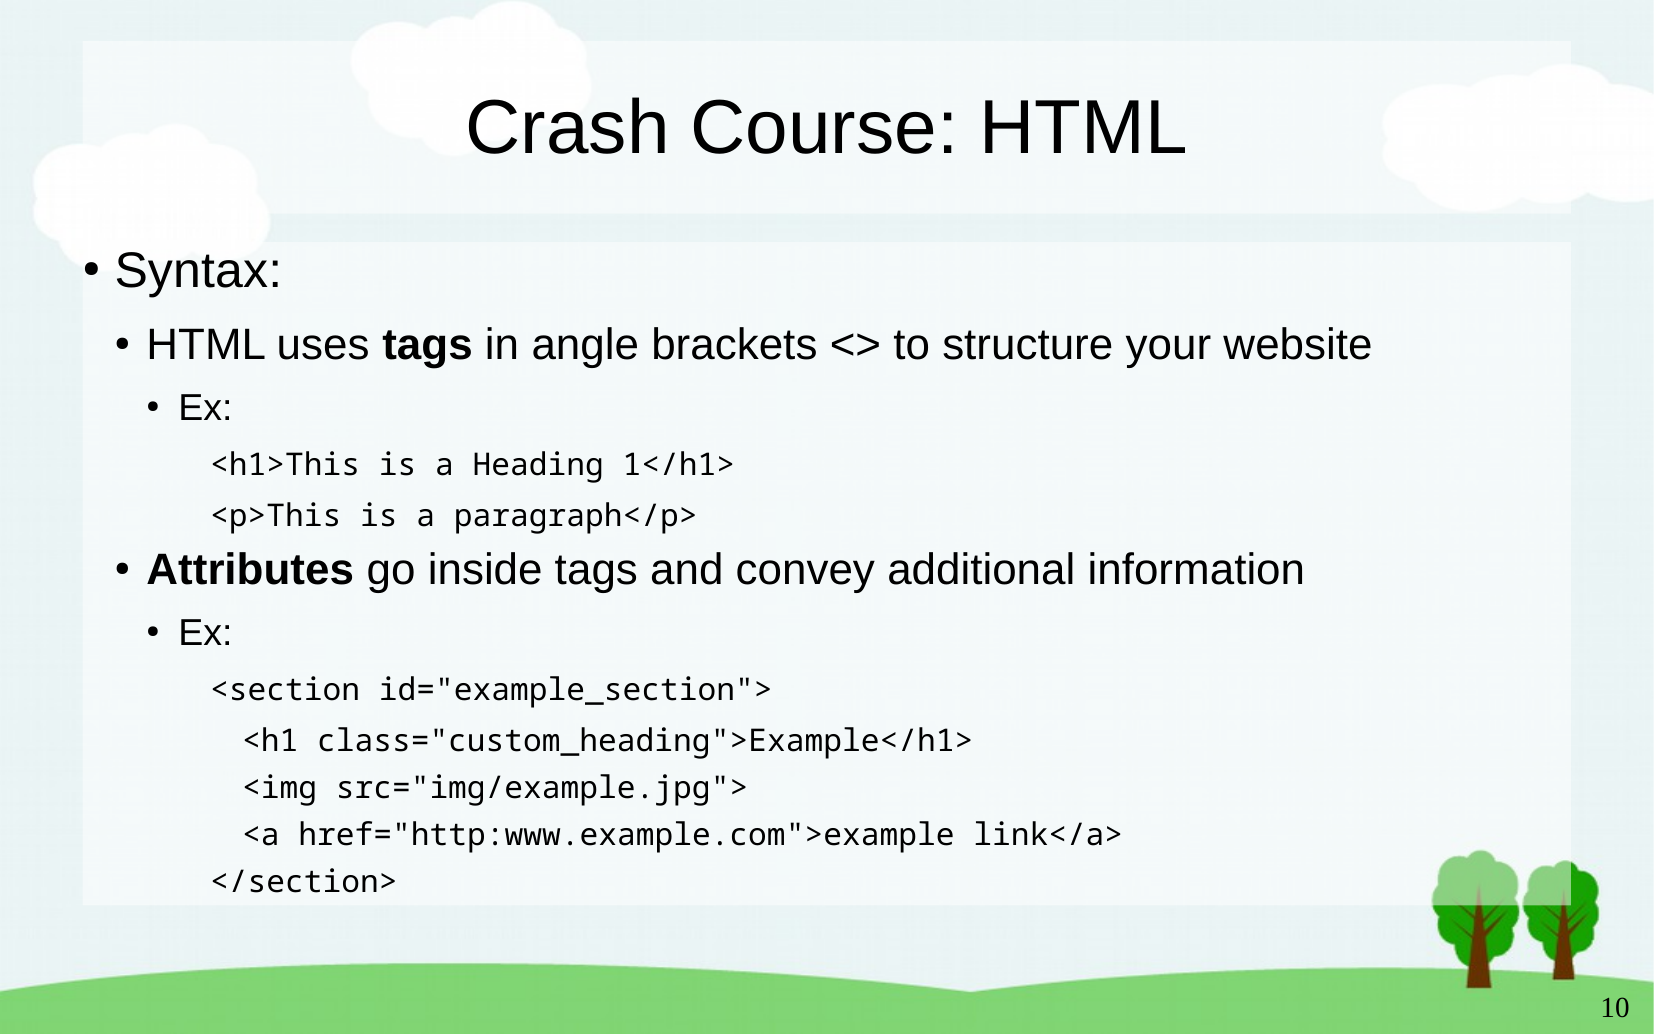

# Crash Course: HTML
Syntax:
HTML uses tags in angle brackets <> to structure your website
Ex:
<h1>This is a Heading 1</h1>
<p>This is a paragraph</p>
Attributes go inside tags and convey additional information
Ex:
<section id="example_section">
<h1 class="custom_heading">Example</h1>
<img src="img/example.jpg">
<a href="http:www.example.com">example link</a>
</section>
10